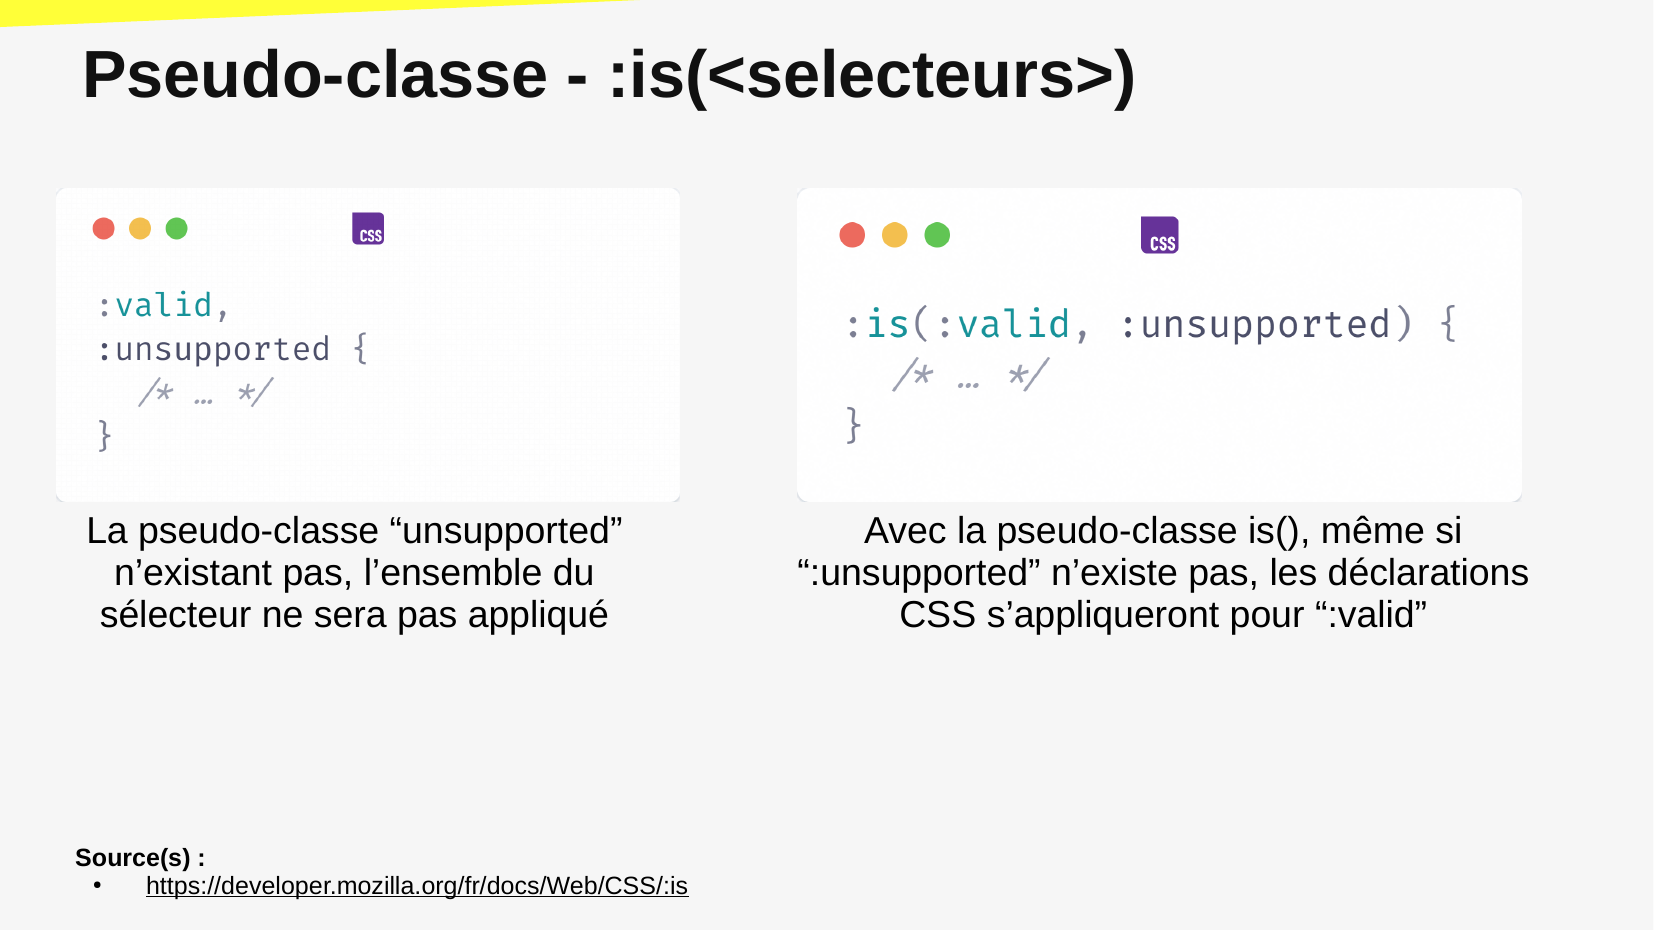

# Pseudo-classe - :is(<selecteurs>)
La pseudo-classe “unsupported” n’existant pas, l’ensemble du sélecteur ne sera pas appliqué
Avec la pseudo-classe is(), même si “:unsupported” n’existe pas, les déclarations CSS s’appliqueront pour “:valid”
Source(s) :
https://developer.mozilla.org/fr/docs/Web/CSS/:is